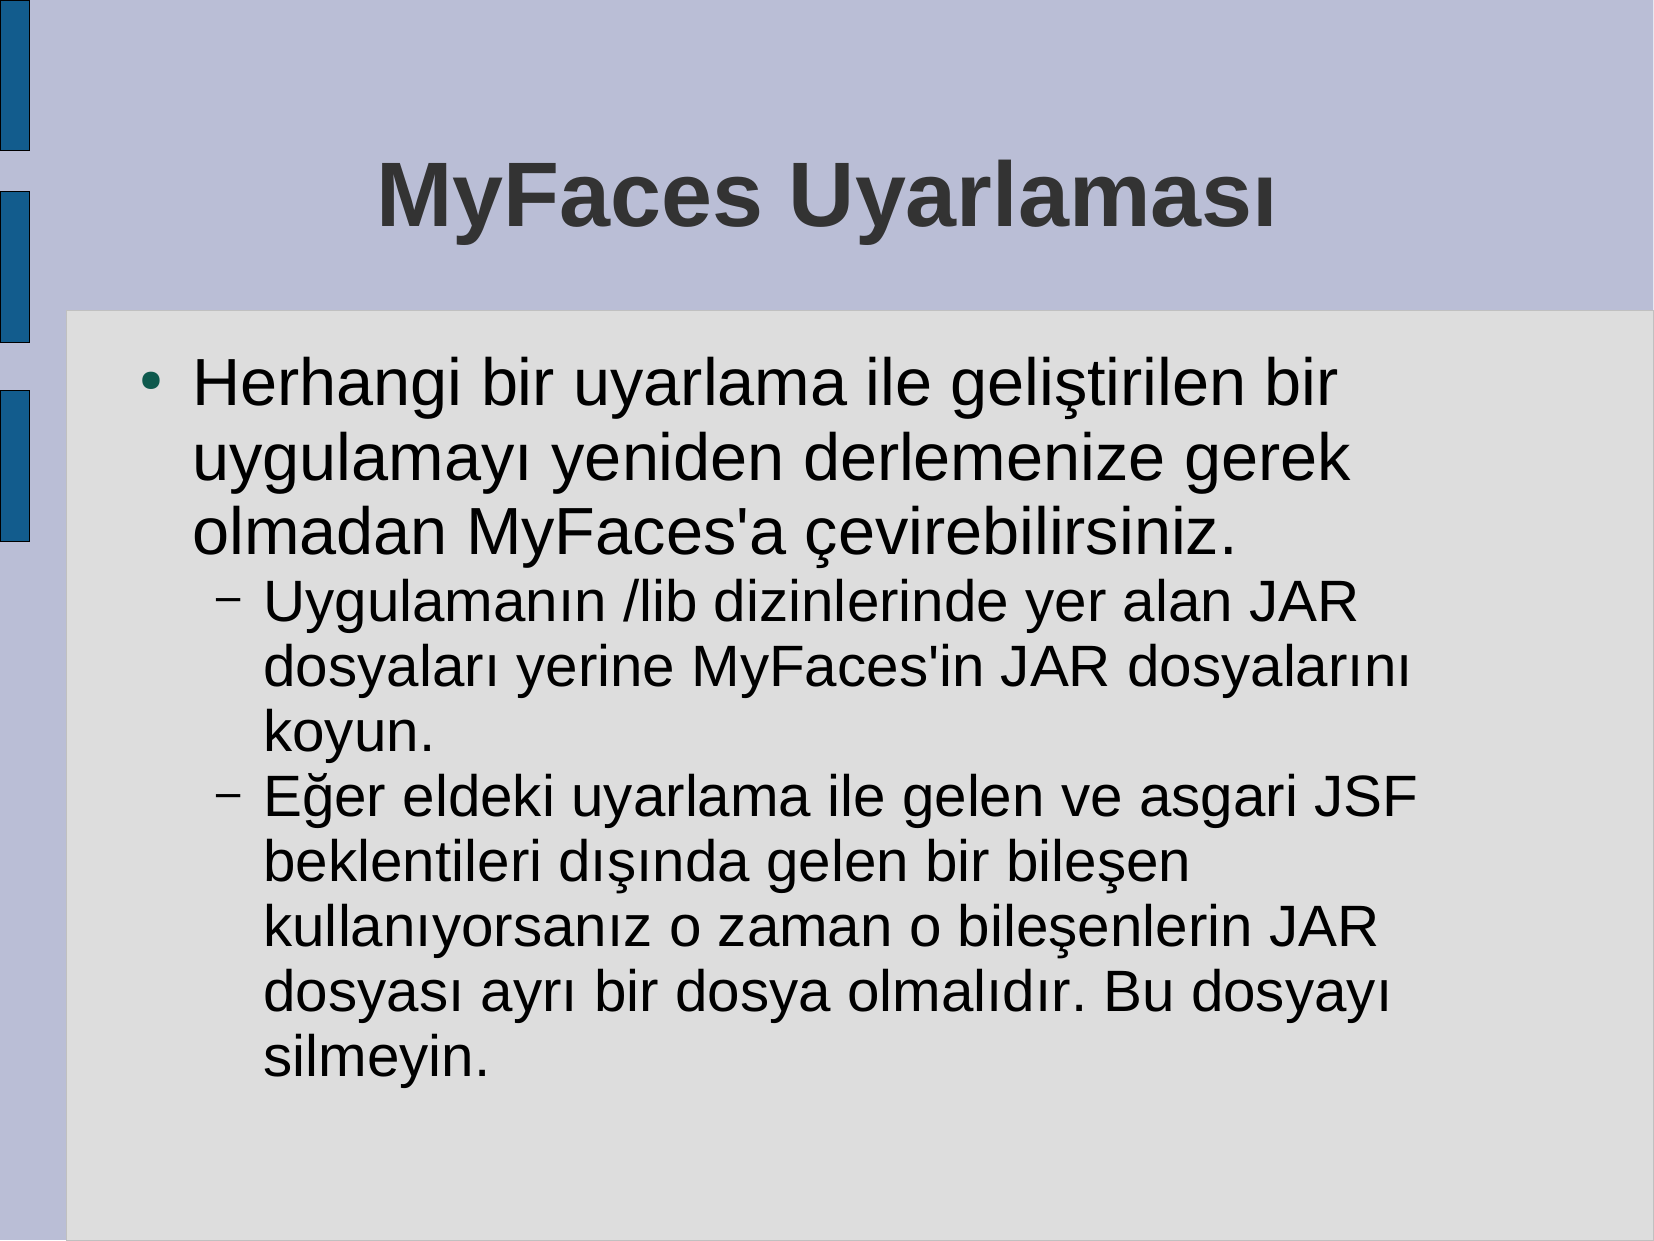

# MyFaces Uyarlaması
Herhangi bir uyarlama ile geliştirilen bir uygulamayı yeniden derlemenize gerek olmadan MyFaces'a çevirebilirsiniz.
Uygulamanın /lib dizinlerinde yer alan JAR dosyaları yerine MyFaces'in JAR dosyalarını koyun.
Eğer eldeki uyarlama ile gelen ve asgari JSF beklentileri dışında gelen bir bileşen kullanıyorsanız o zaman o bileşenlerin JAR dosyası ayrı bir dosya olmalıdır. Bu dosyayı silmeyin.